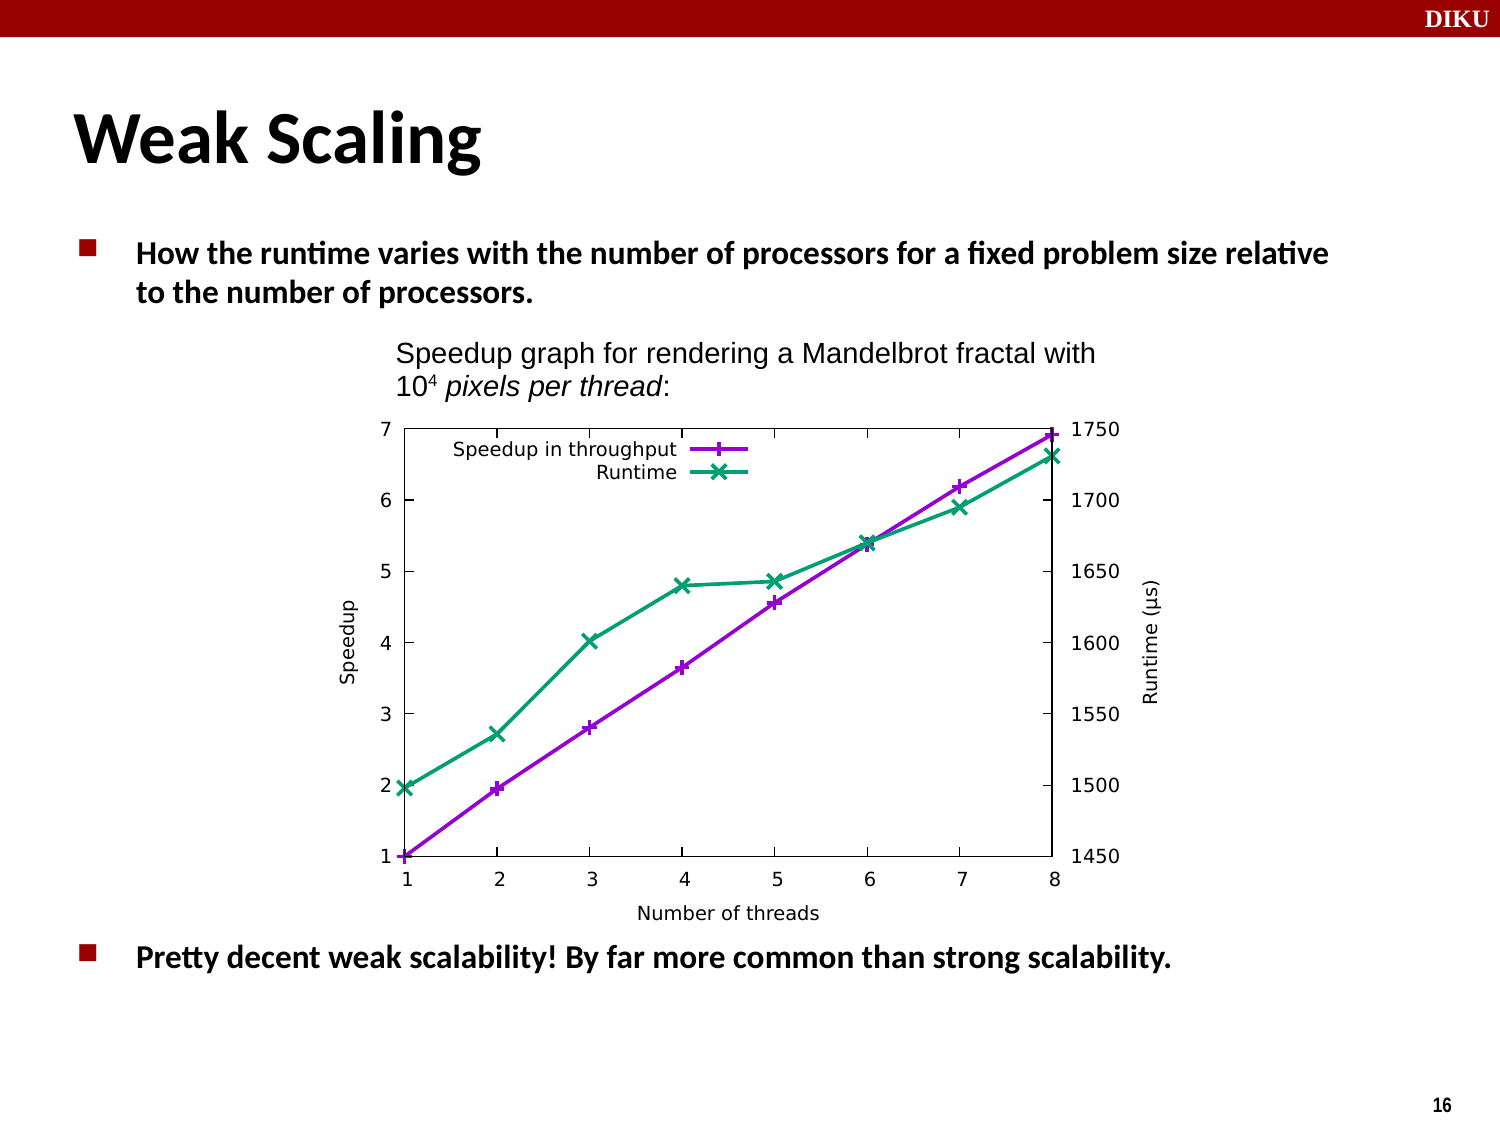

Weak Scaling
How the runtime varies with the number of processors for a fixed problem size relative to the number of processors.
Pretty decent weak scalability! By far more common than strong scalability.
Speedup graph for rendering a Mandelbrot fractal with 104 pixels per thread: